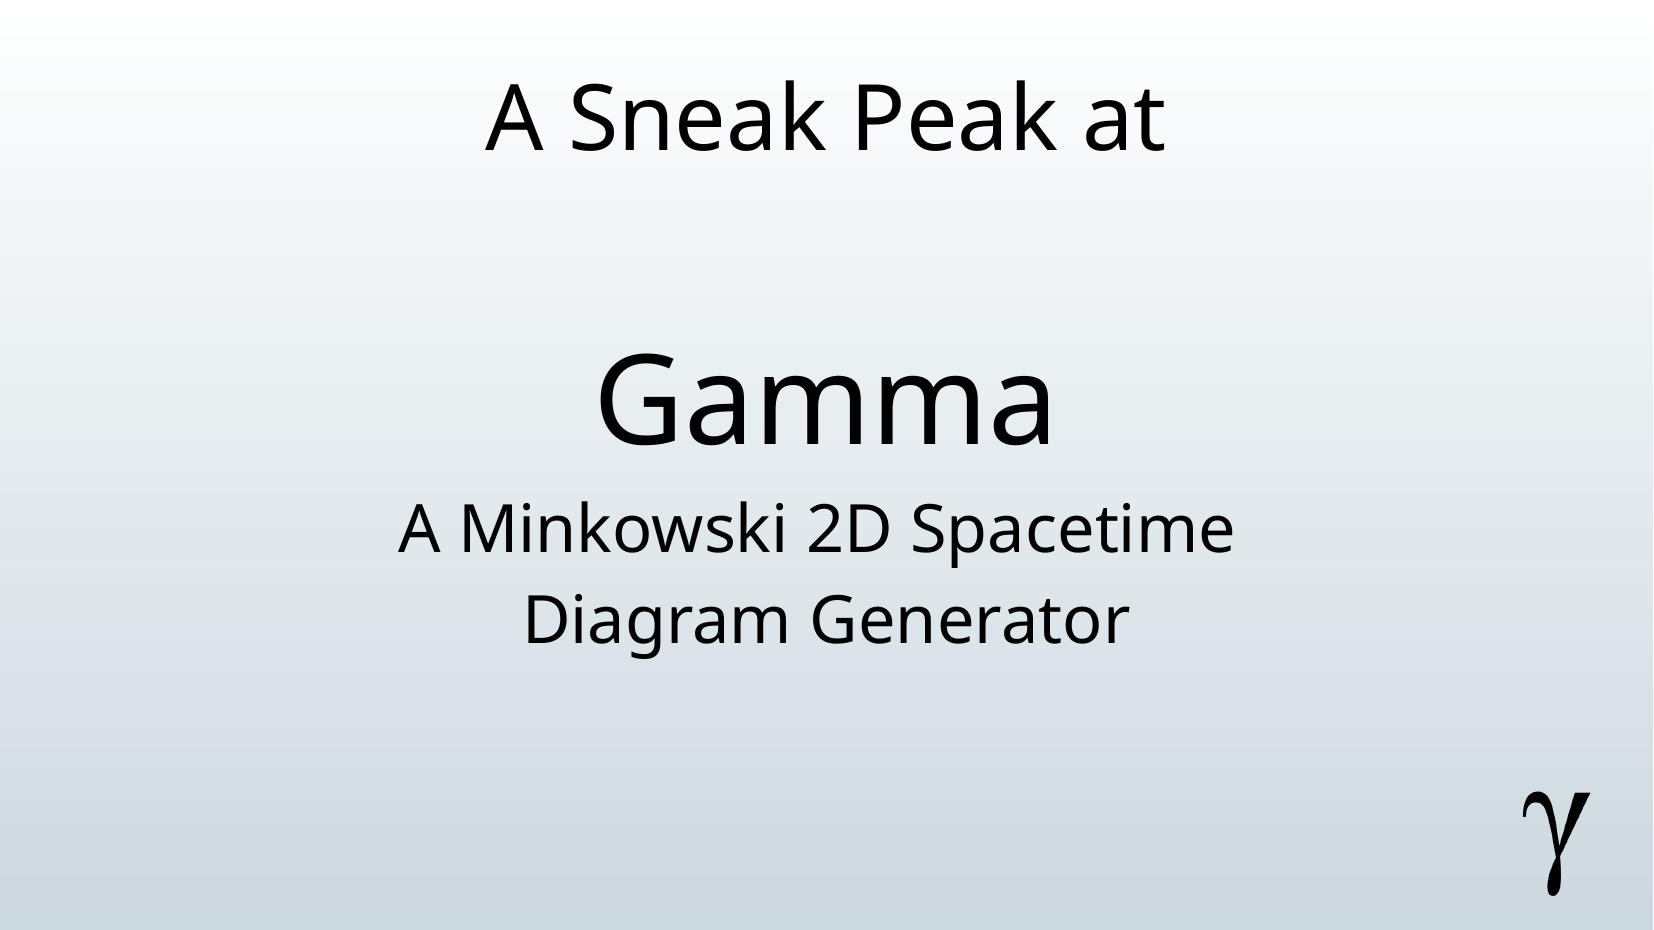

# A Sneak Peak at
Gamma
A Minkowski 2D Spacetime
Diagram Generator